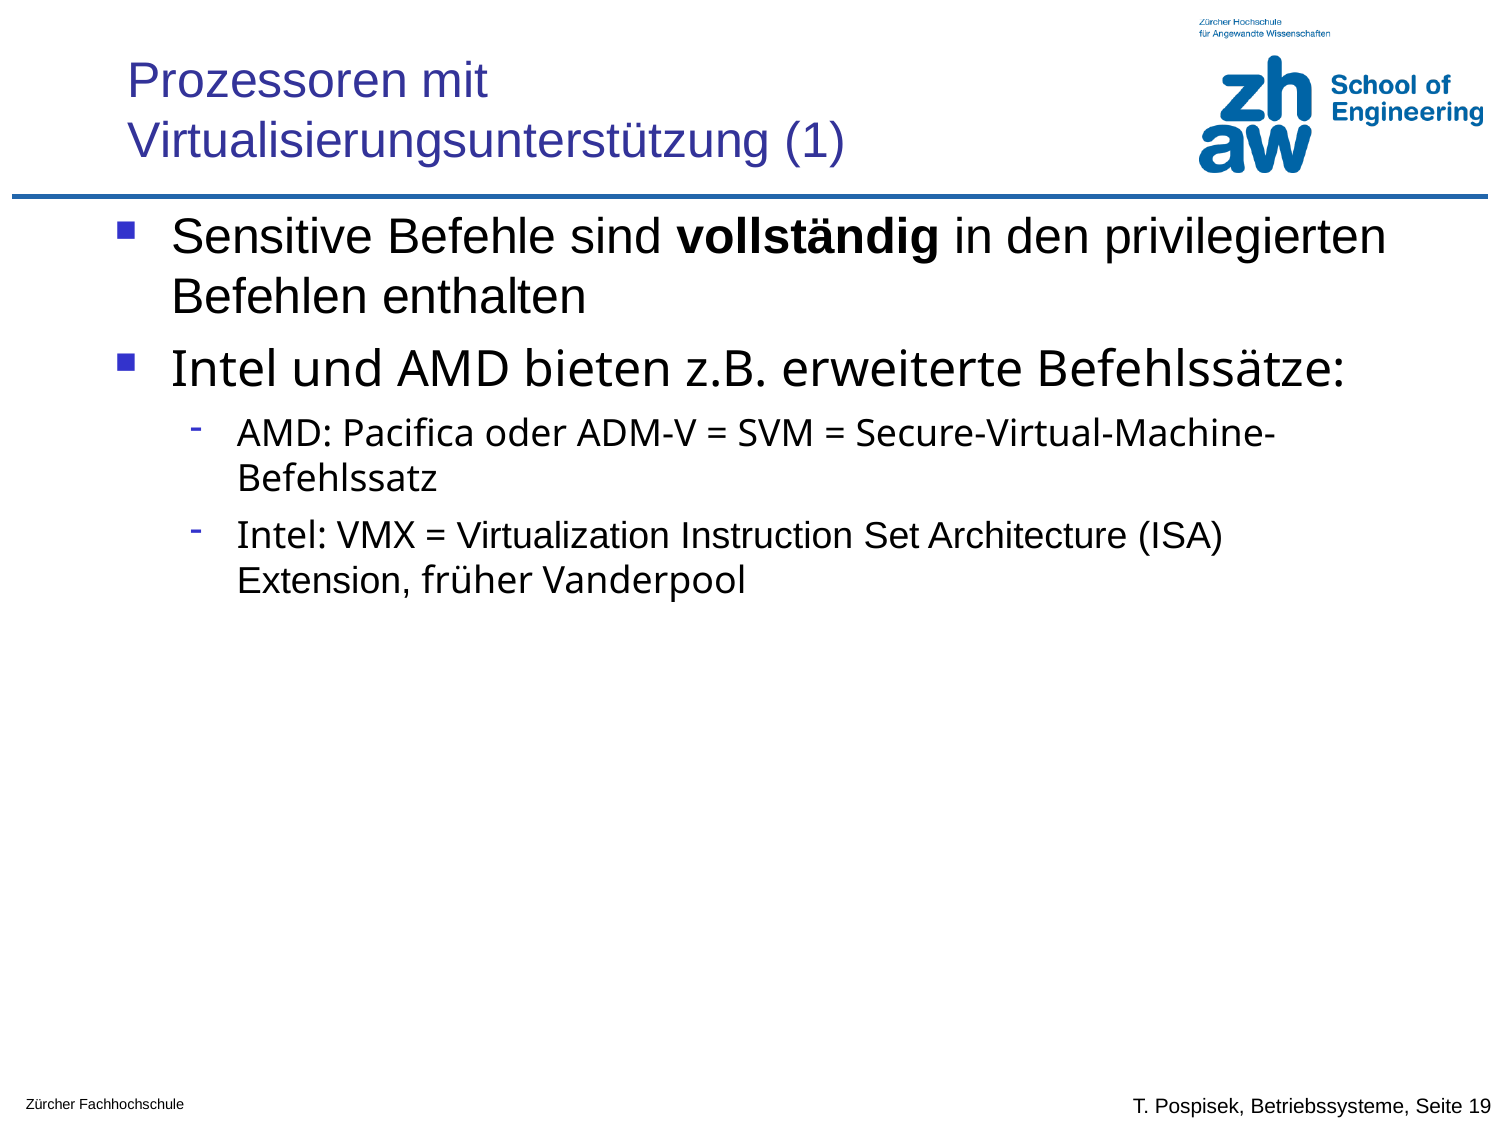

# Prozessoren mit Virtualisierungsunterstützung (1)
Sensitive Befehle sind vollständig in den privilegierten Befehlen enthalten
Intel und AMD bieten z.B. erweiterte Befehlssätze:
AMD: Pacifica oder ADM-V = SVM = Secure-Virtual-Machine-Befehlssatz
Intel: VMX = Virtualization Instruction Set Architecture (ISA) Extension, früher Vanderpool